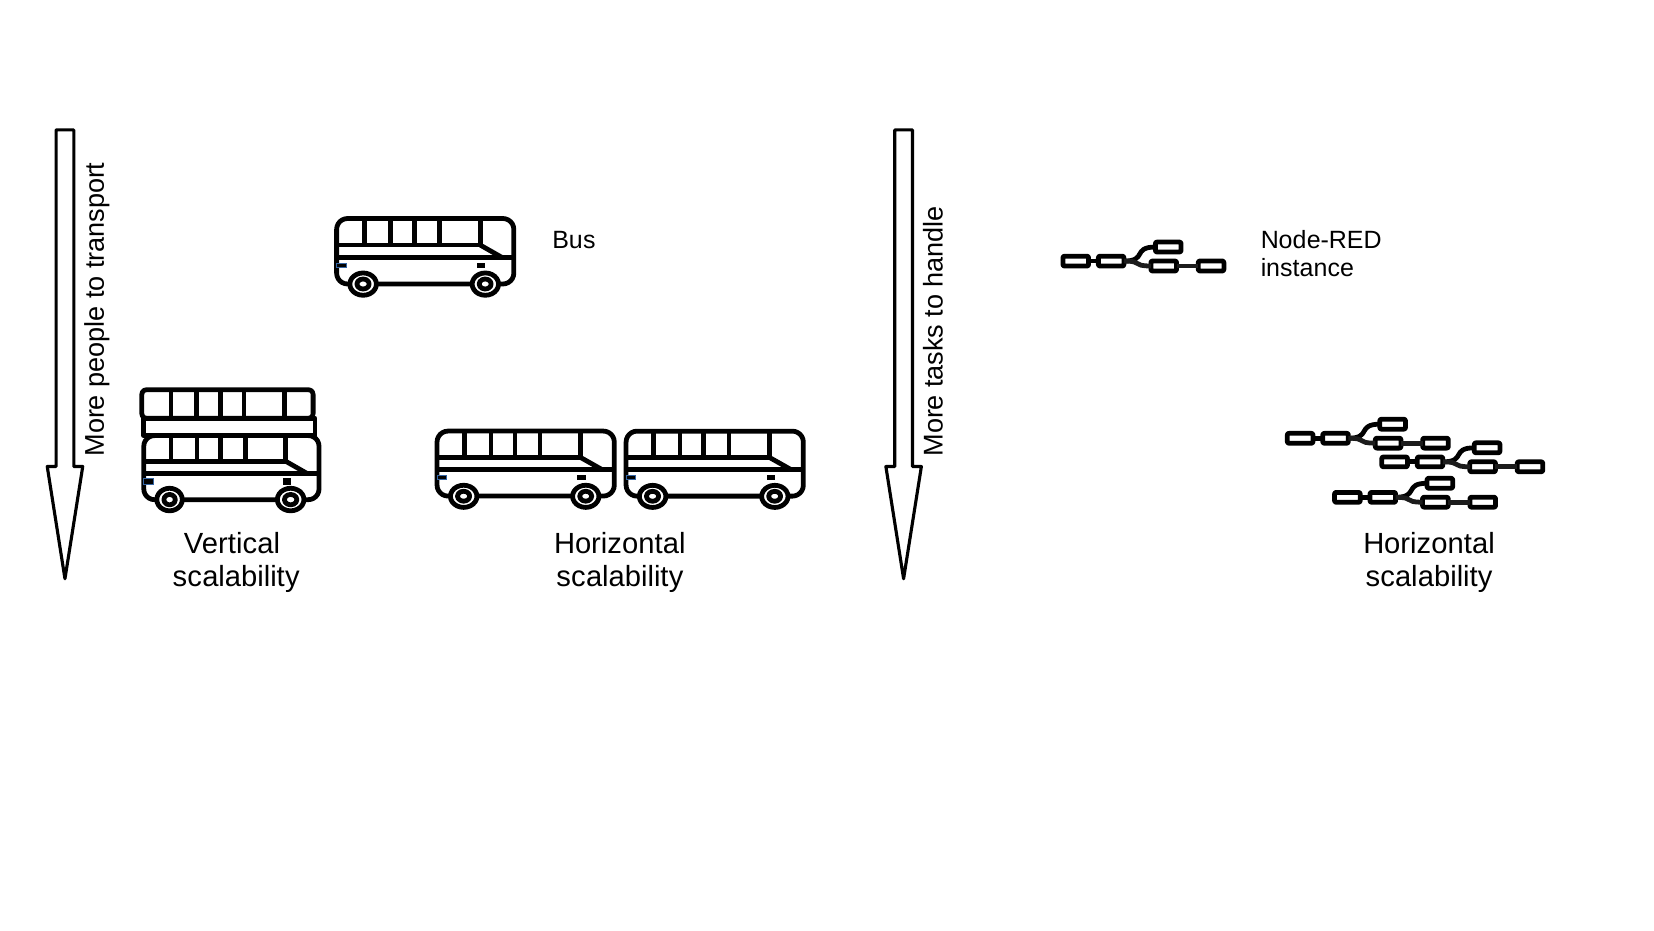

Node-RED
instance
Bus
More people to transport
More tasks to handle
Vertical
scalability
Horizontal scalability
Horizontal scalability